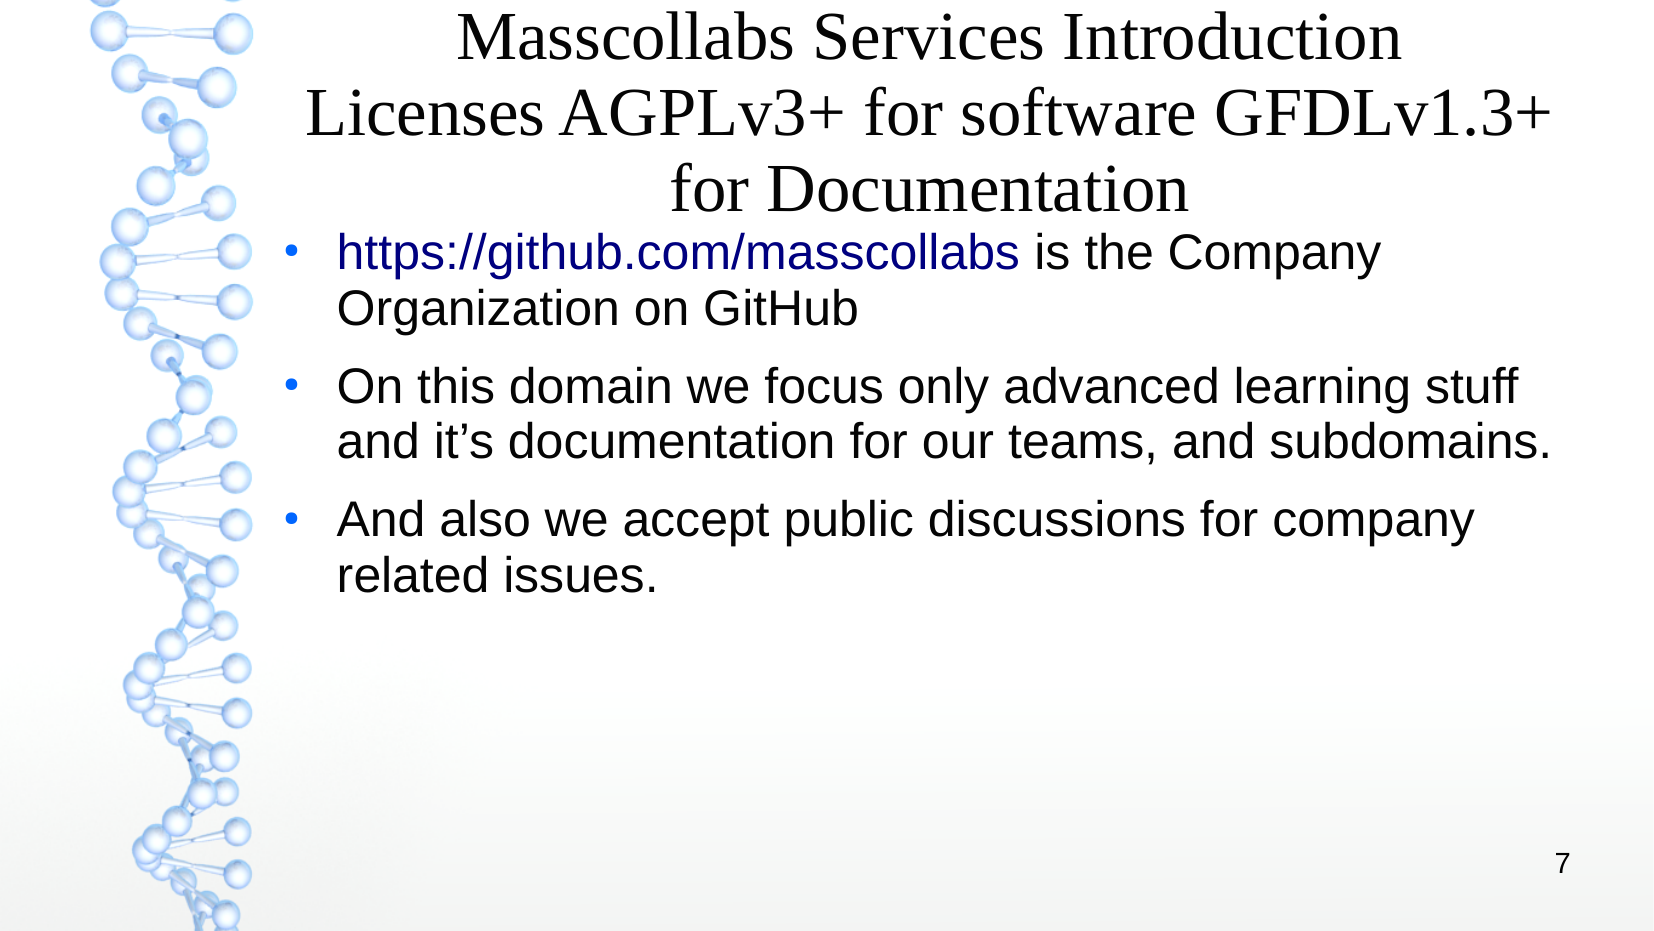

# Masscollabs Services Introduction Licenses AGPLv3+ for software GFDLv1.3+ for Documentation
https://github.com/masscollabs is the Company Organization on GitHub
On this domain we focus only advanced learning stuff and it’s documentation for our teams, and subdomains.
And also we accept public discussions for company related issues.
7